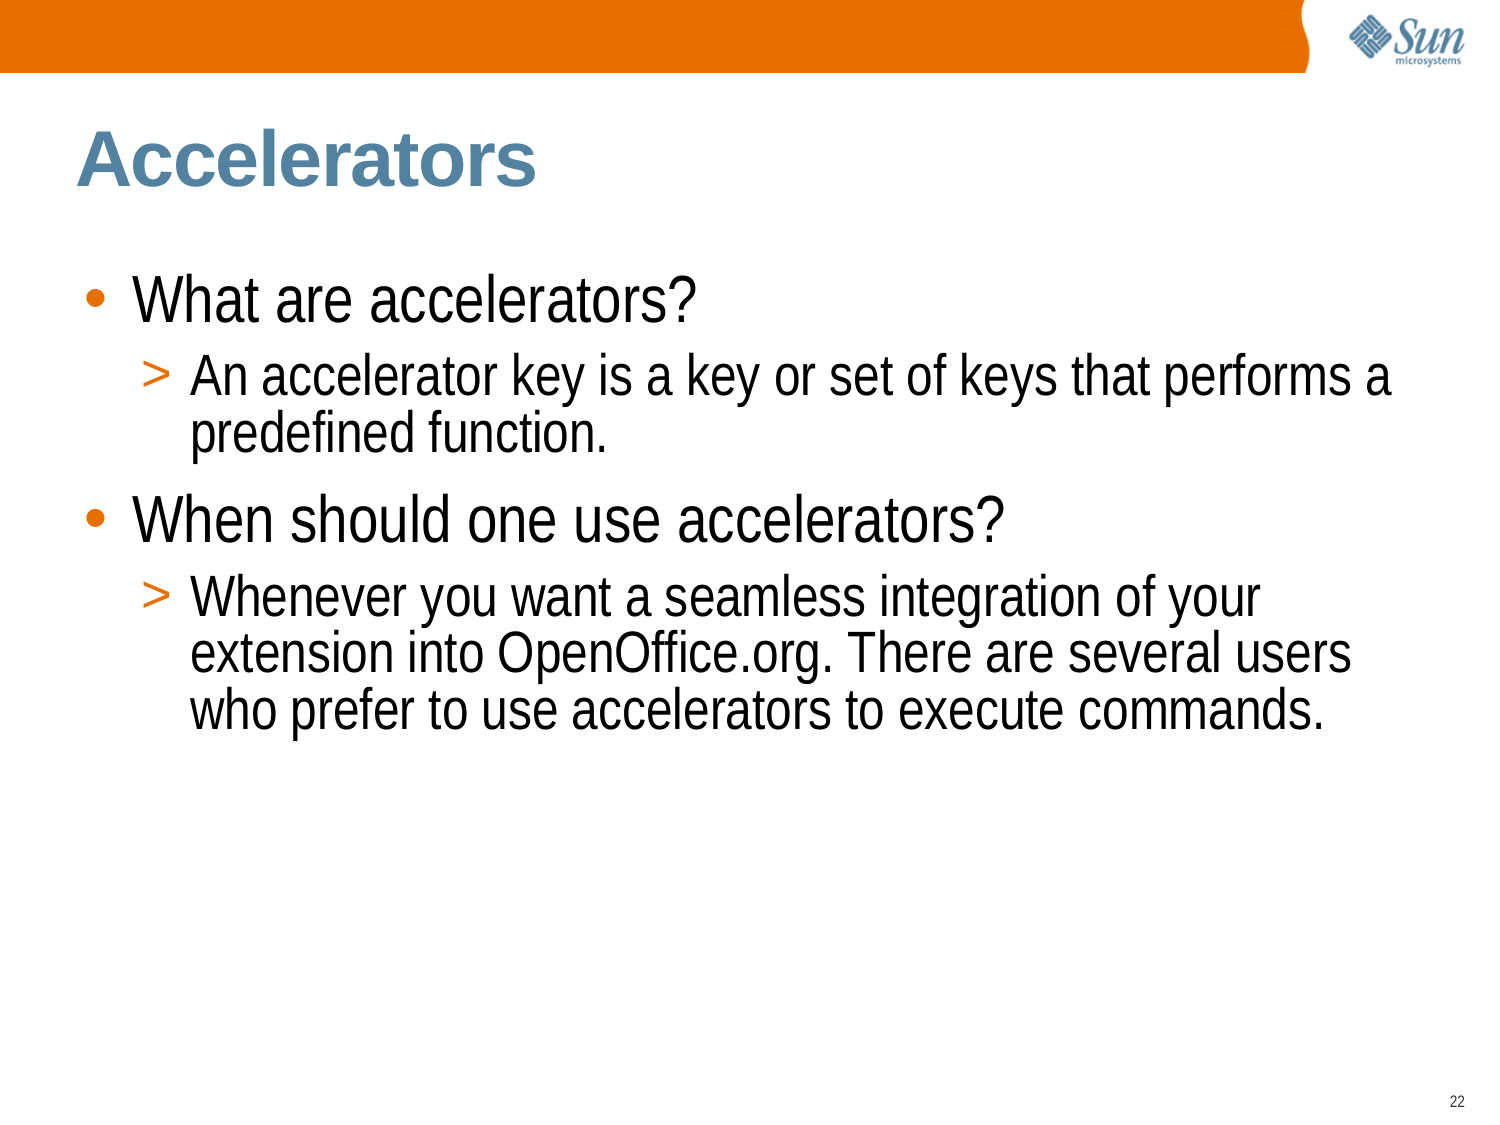

# Accelerators
What are accelerators?
An accelerator key is a key or set of keys that performs a predefined function.
When should one use accelerators?
Whenever you want a seamless integration of your extension into OpenOffice.org. There are several users who prefer to use accelerators to execute commands.